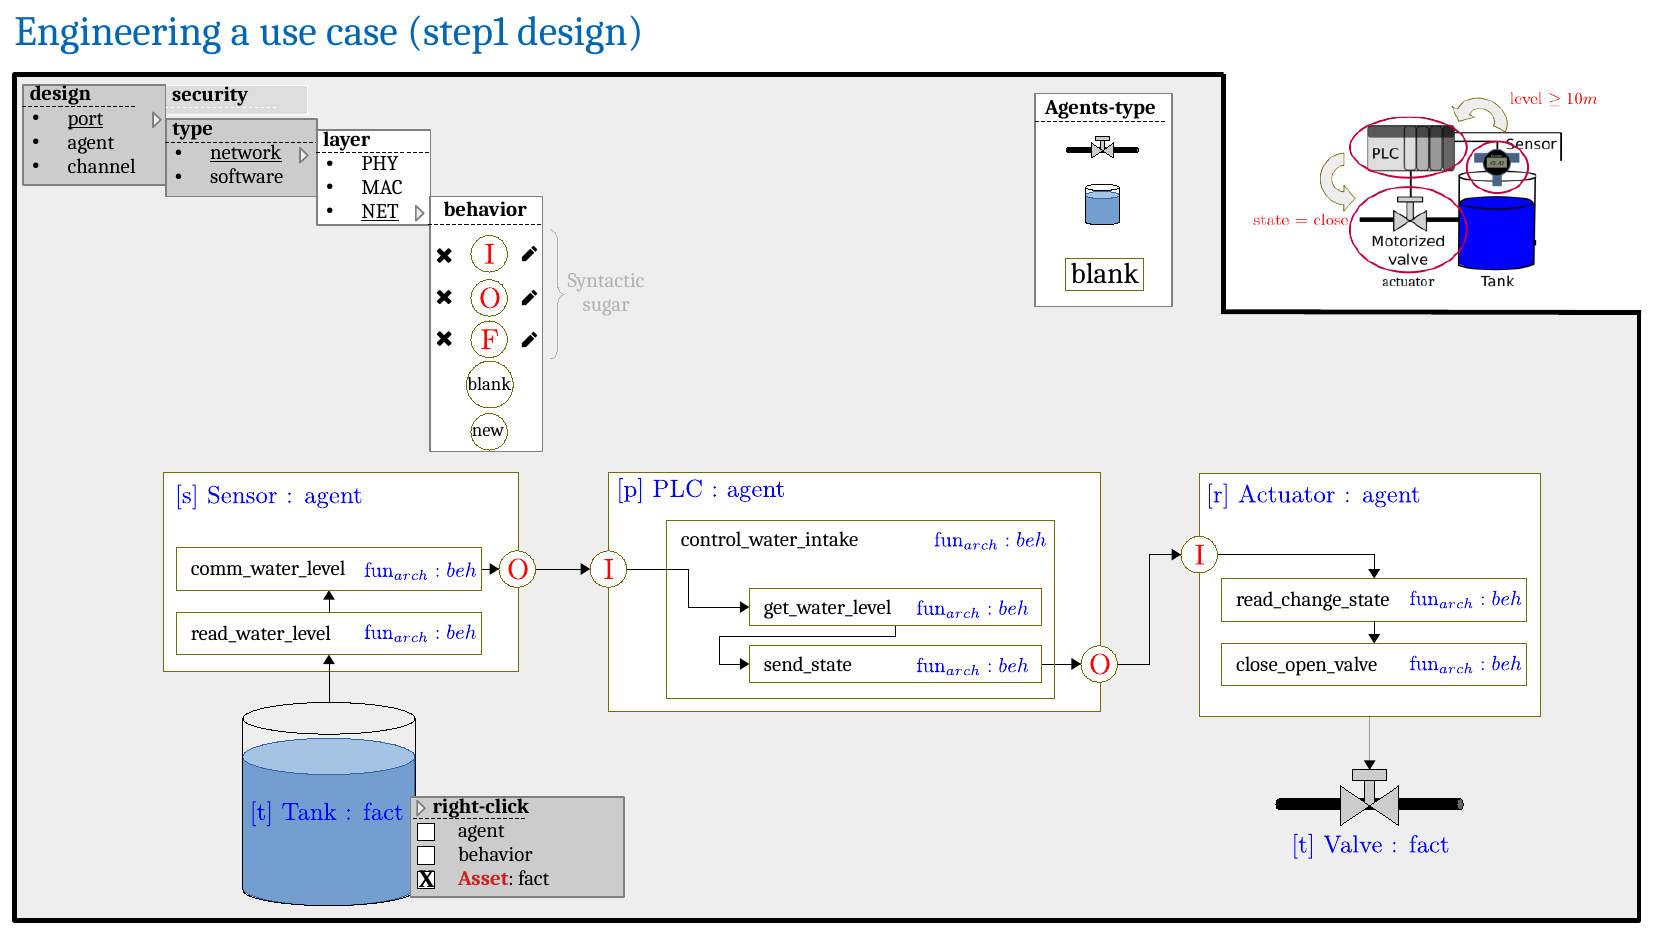

Engineering a use case (step1 design)
design
security
Agents-type
port
agent
channel
type
layer
network
software
PHY
MAC
NET
behavior
blank
Syntactic
sugar
blank
new
control_water_intake
comm_water_level
read_change_state
get_water_level
read_water_level
close_open_valve
send_state
right-click
agent
behavior
Asset: fact
X